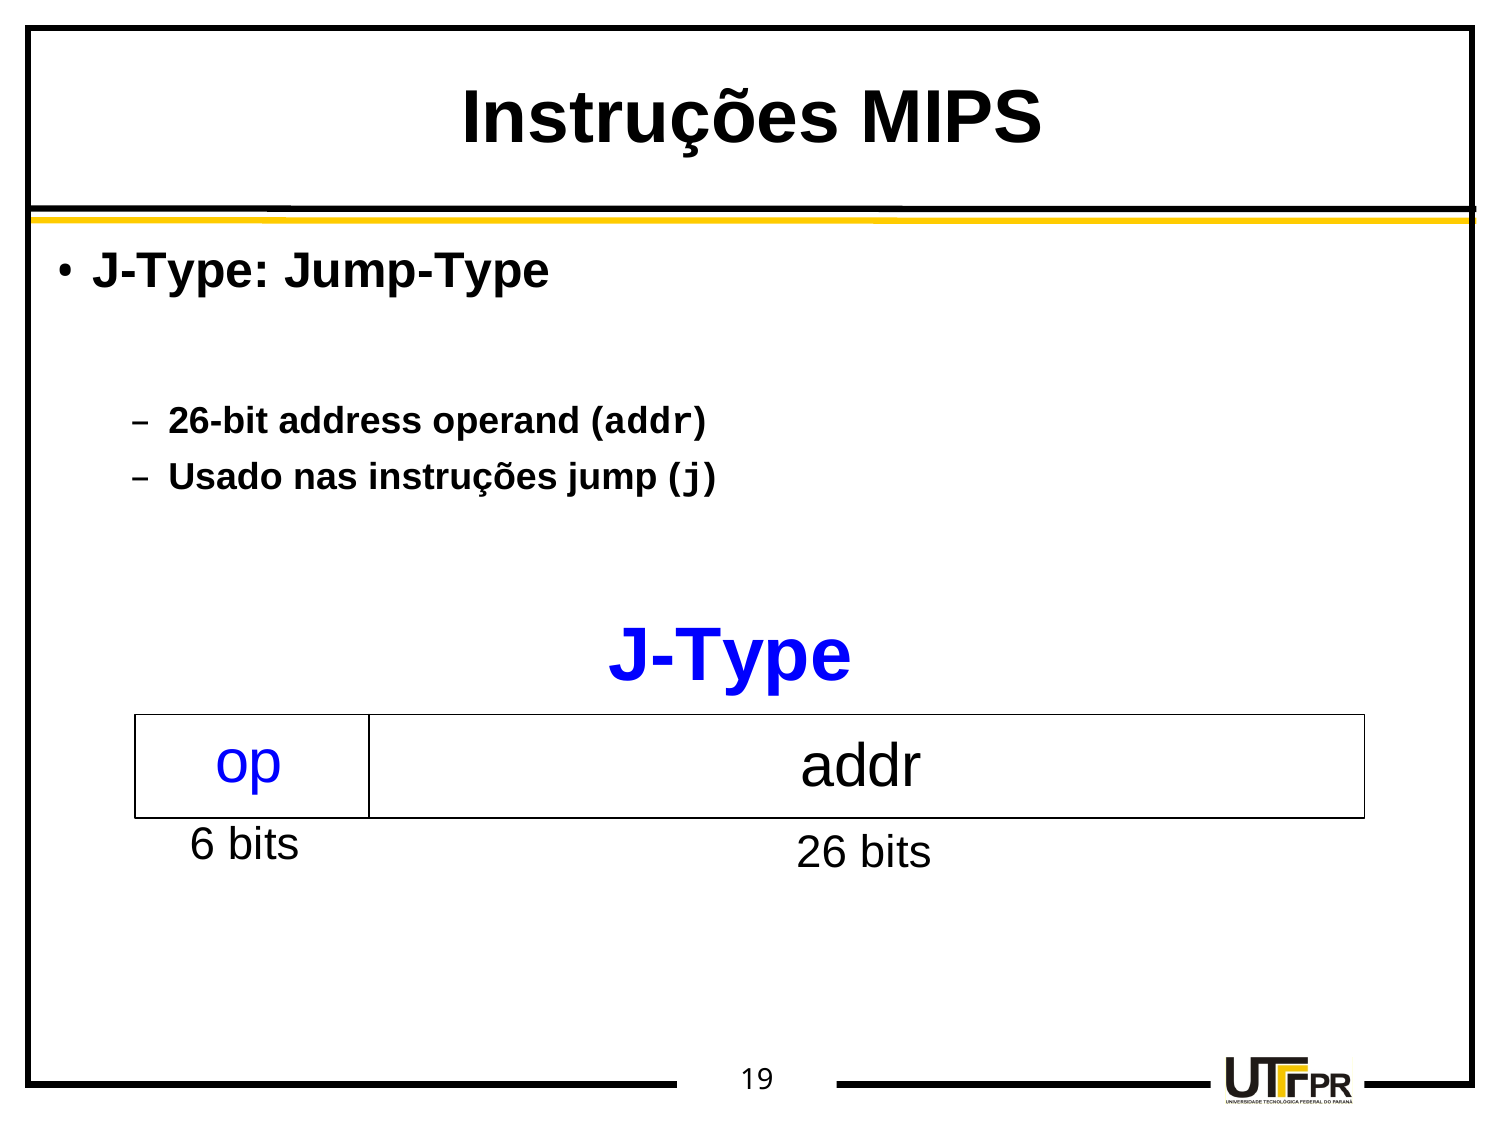

Instruções MIPS
# J-Type: Jump-Type
26-bit address operand (addr)
Usado nas instruções jump (j)